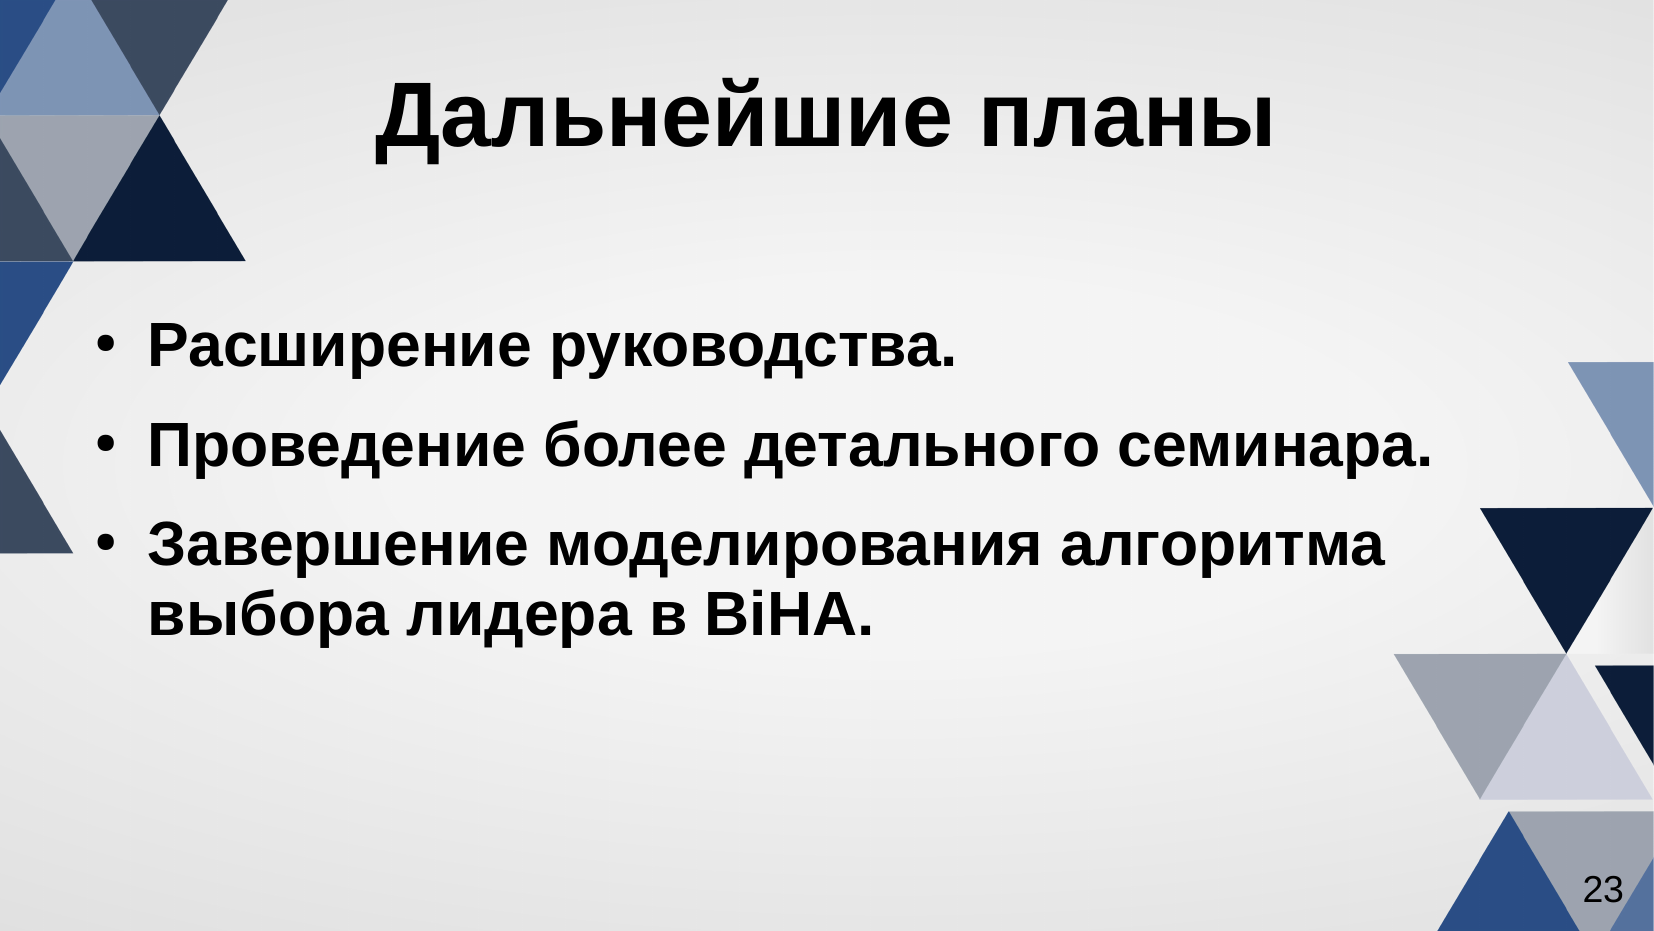

# Дальнейшие планы
Расширение руководства.
Проведение более детального семинара.
Завершение моделирования алгоритма выбора лидера в BiHA.